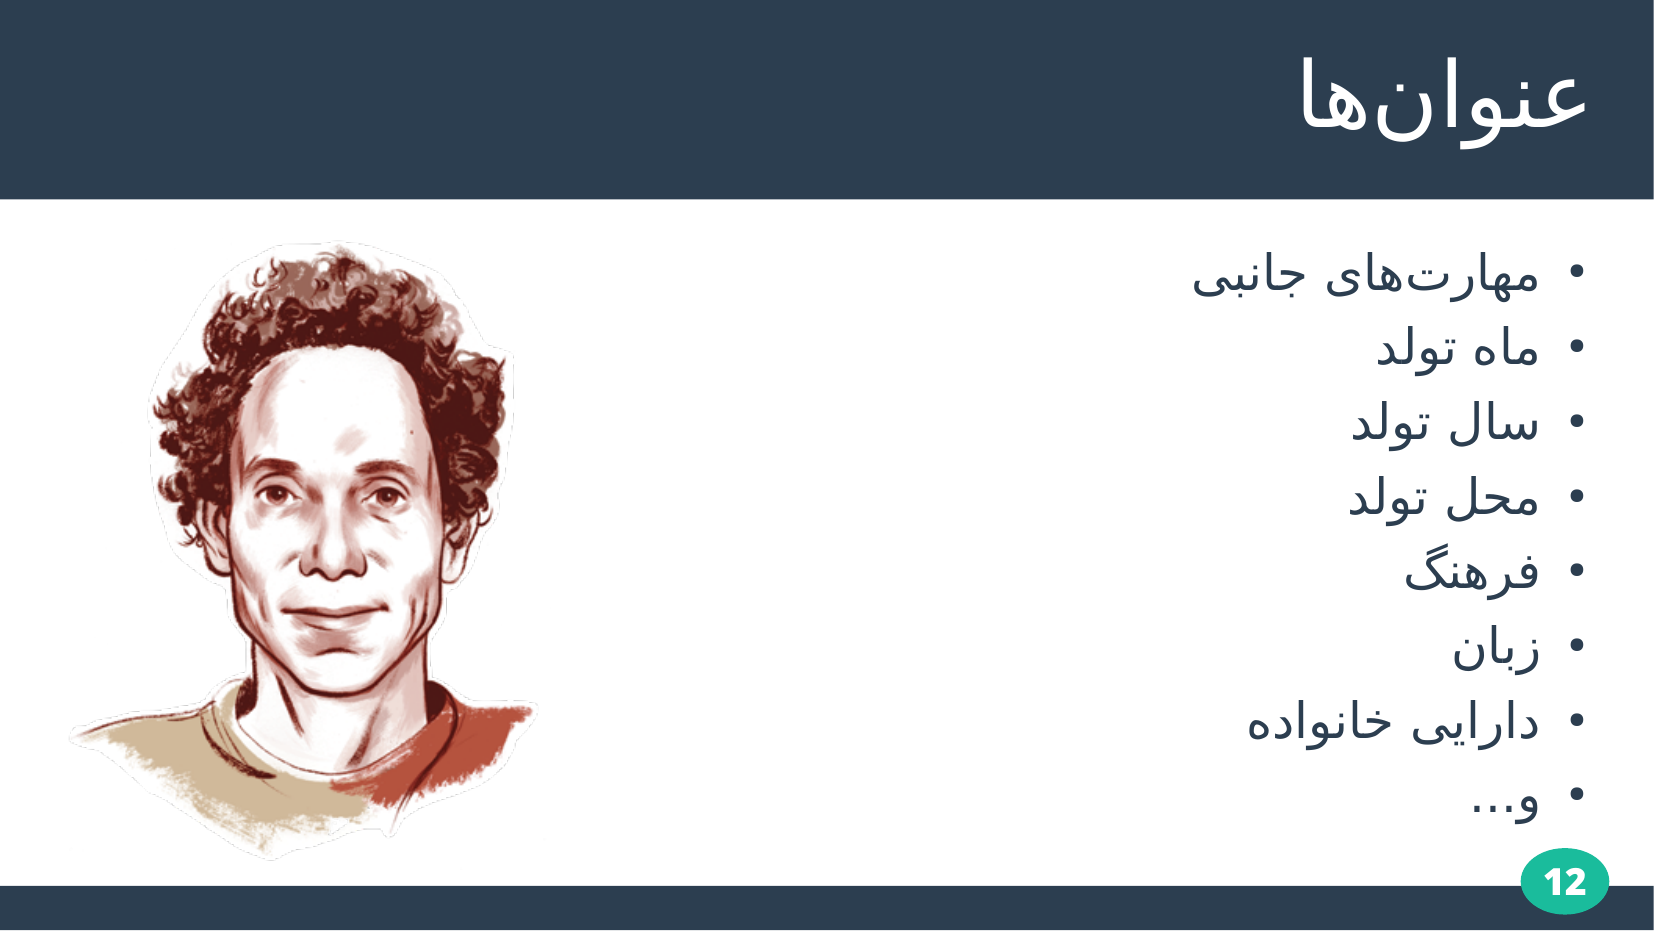

# عنوان‌ها
مهارت‌های جانبی
ماه تولد
سال تولد
محل تولد
فرهنگ
زبان
دارایی خانواده
و...
12